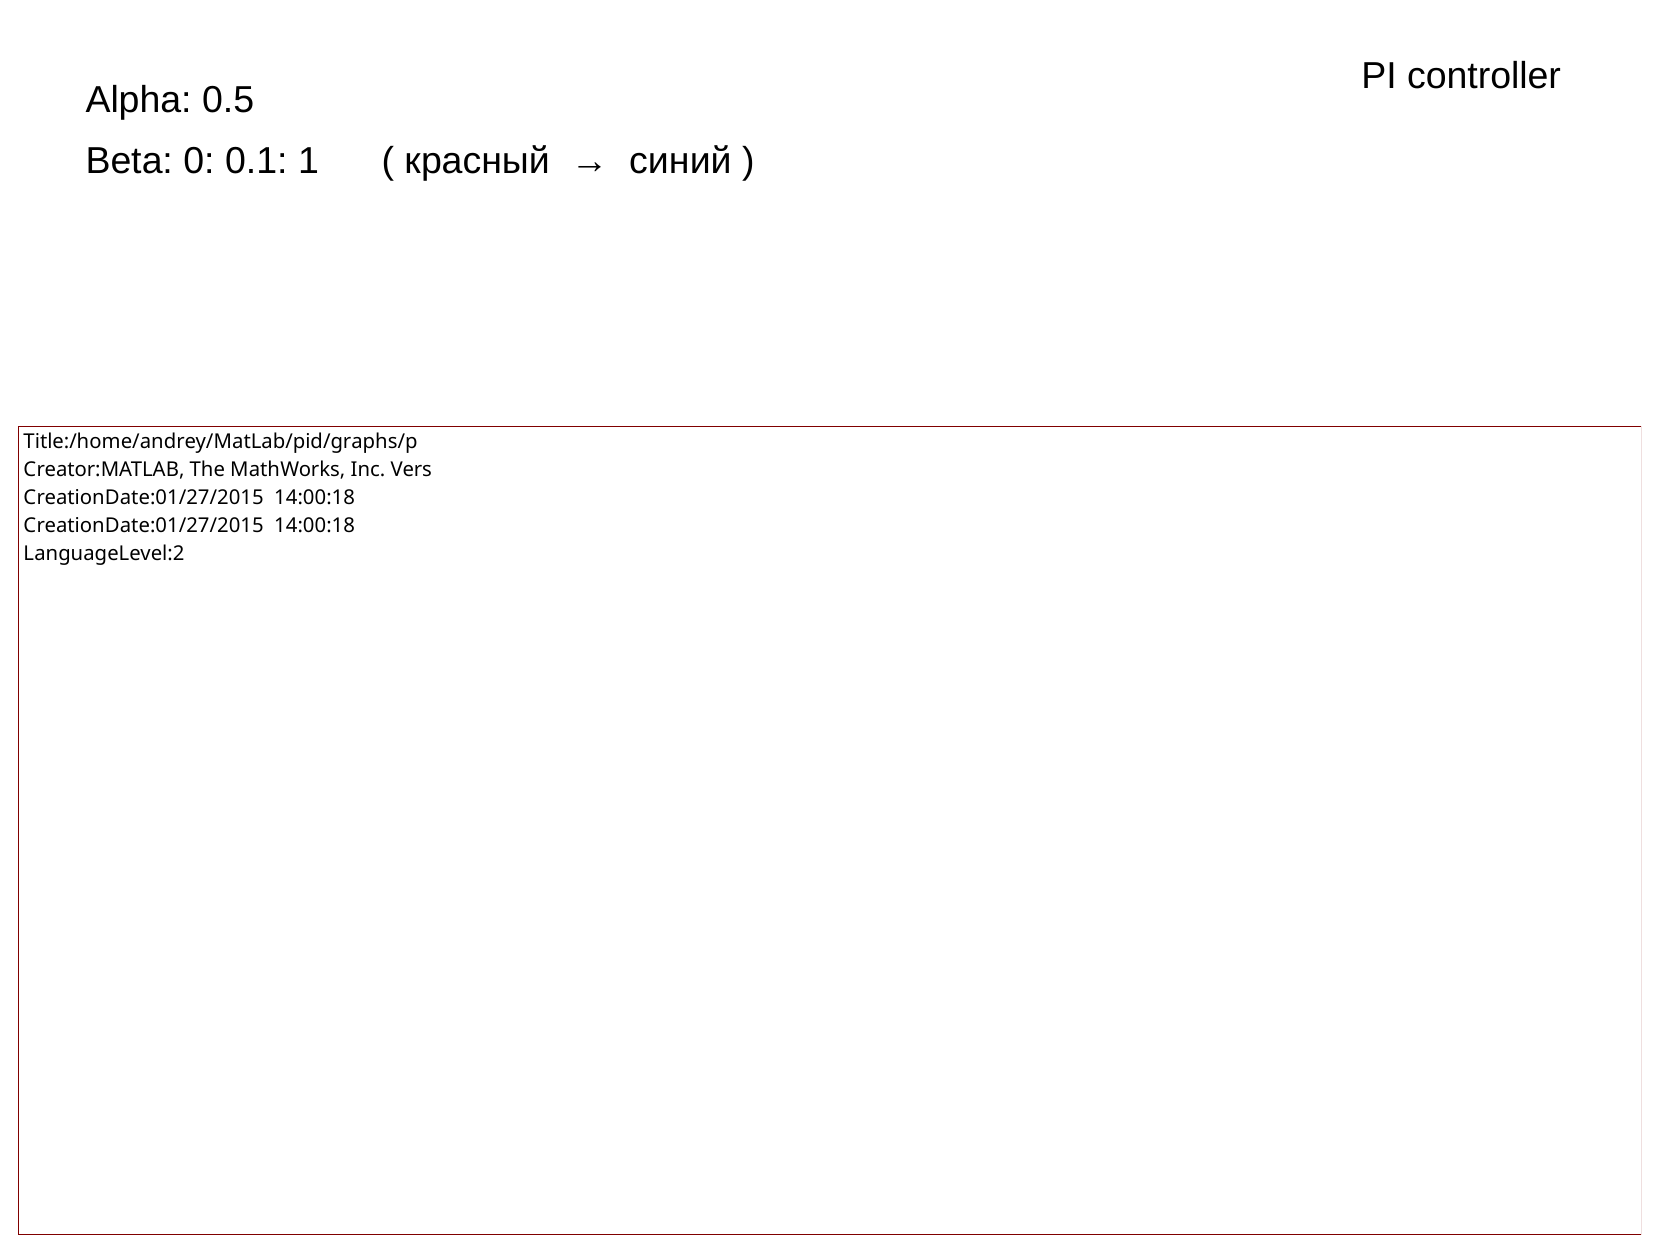

PI controller
Alpha: 0.5
Beta: 0: 0.1: 1 ( красный → синий )